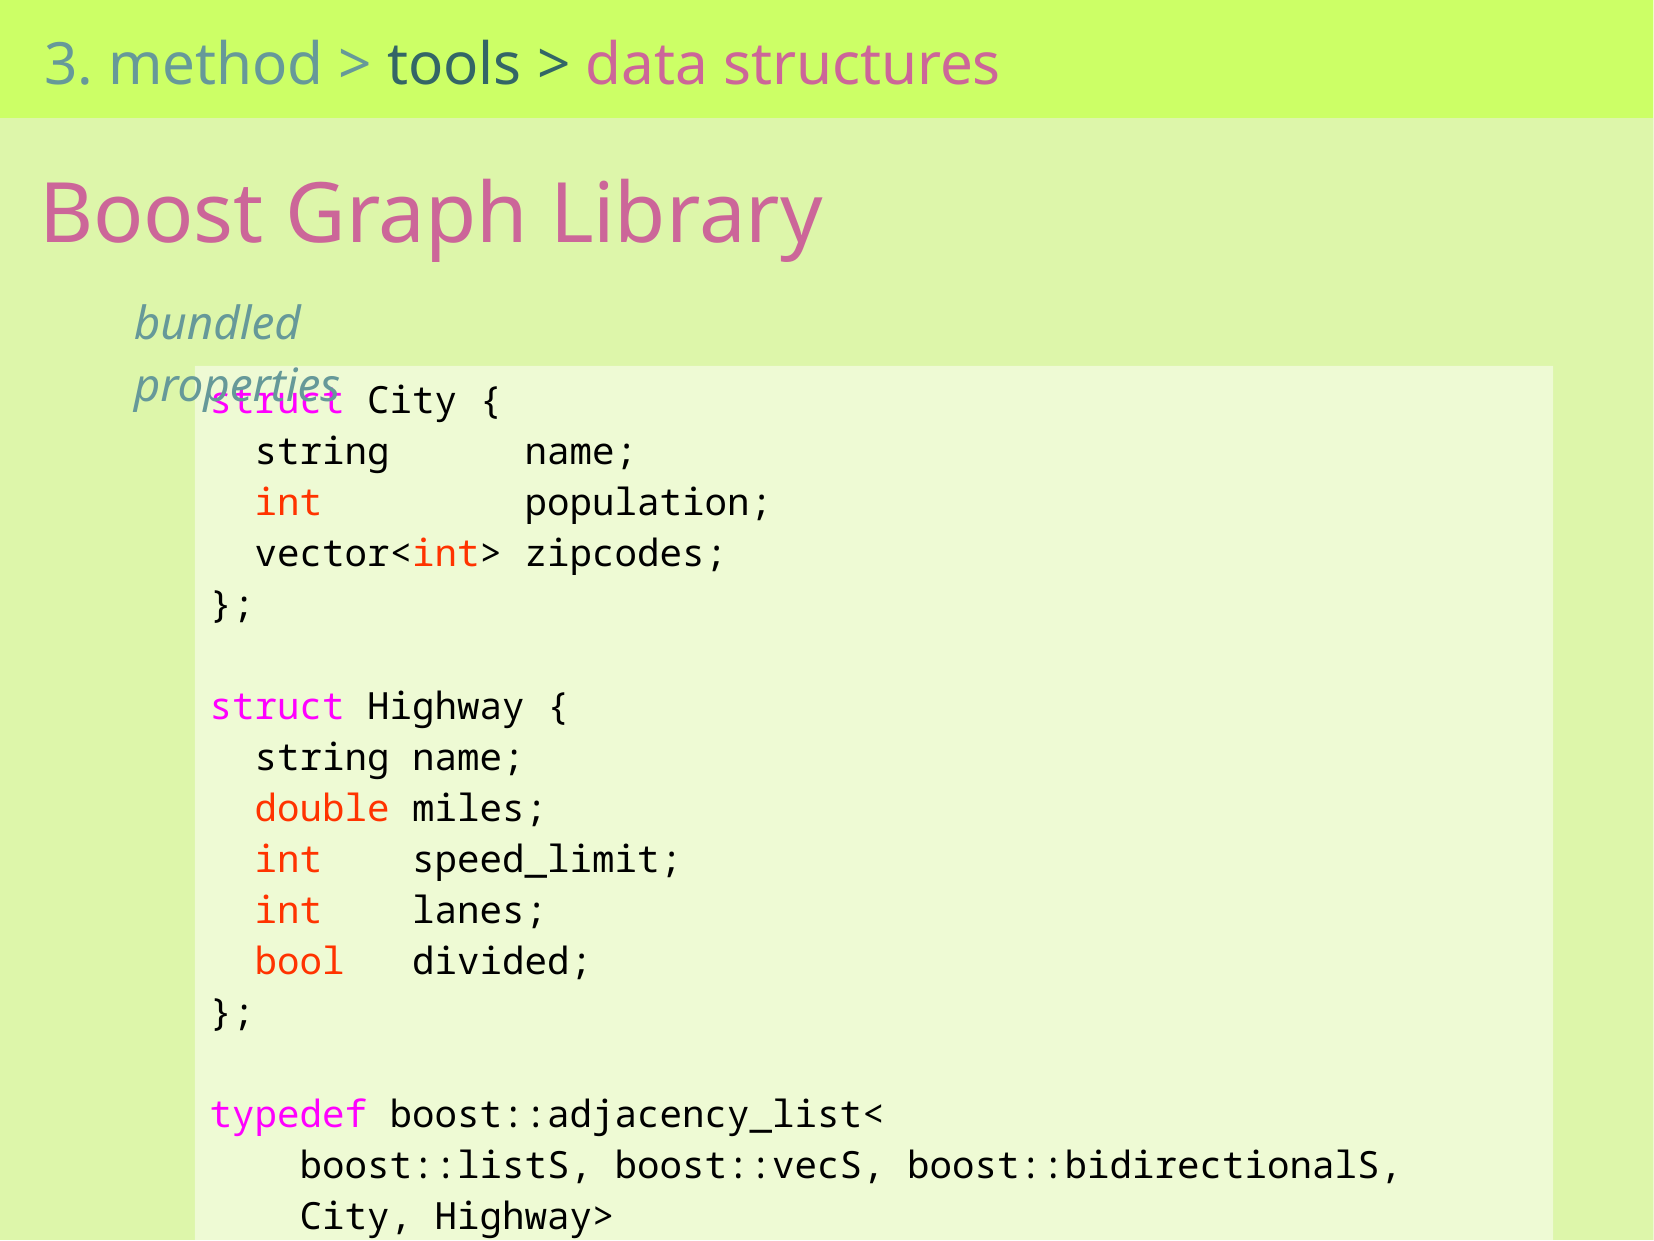

3. method > tools > data structures
Boost Graph Library
bundled properties
struct City {
 string name;
 int population;
 vector<int> zipcodes;
};
struct Highway {
 string name;
 double miles;
 int speed_limit;
 int lanes;
 bool divided;
};
typedef boost::adjacency_list<
 boost::listS, boost::vecS, boost::bidirectionalS,
 City, Highway>
Map;